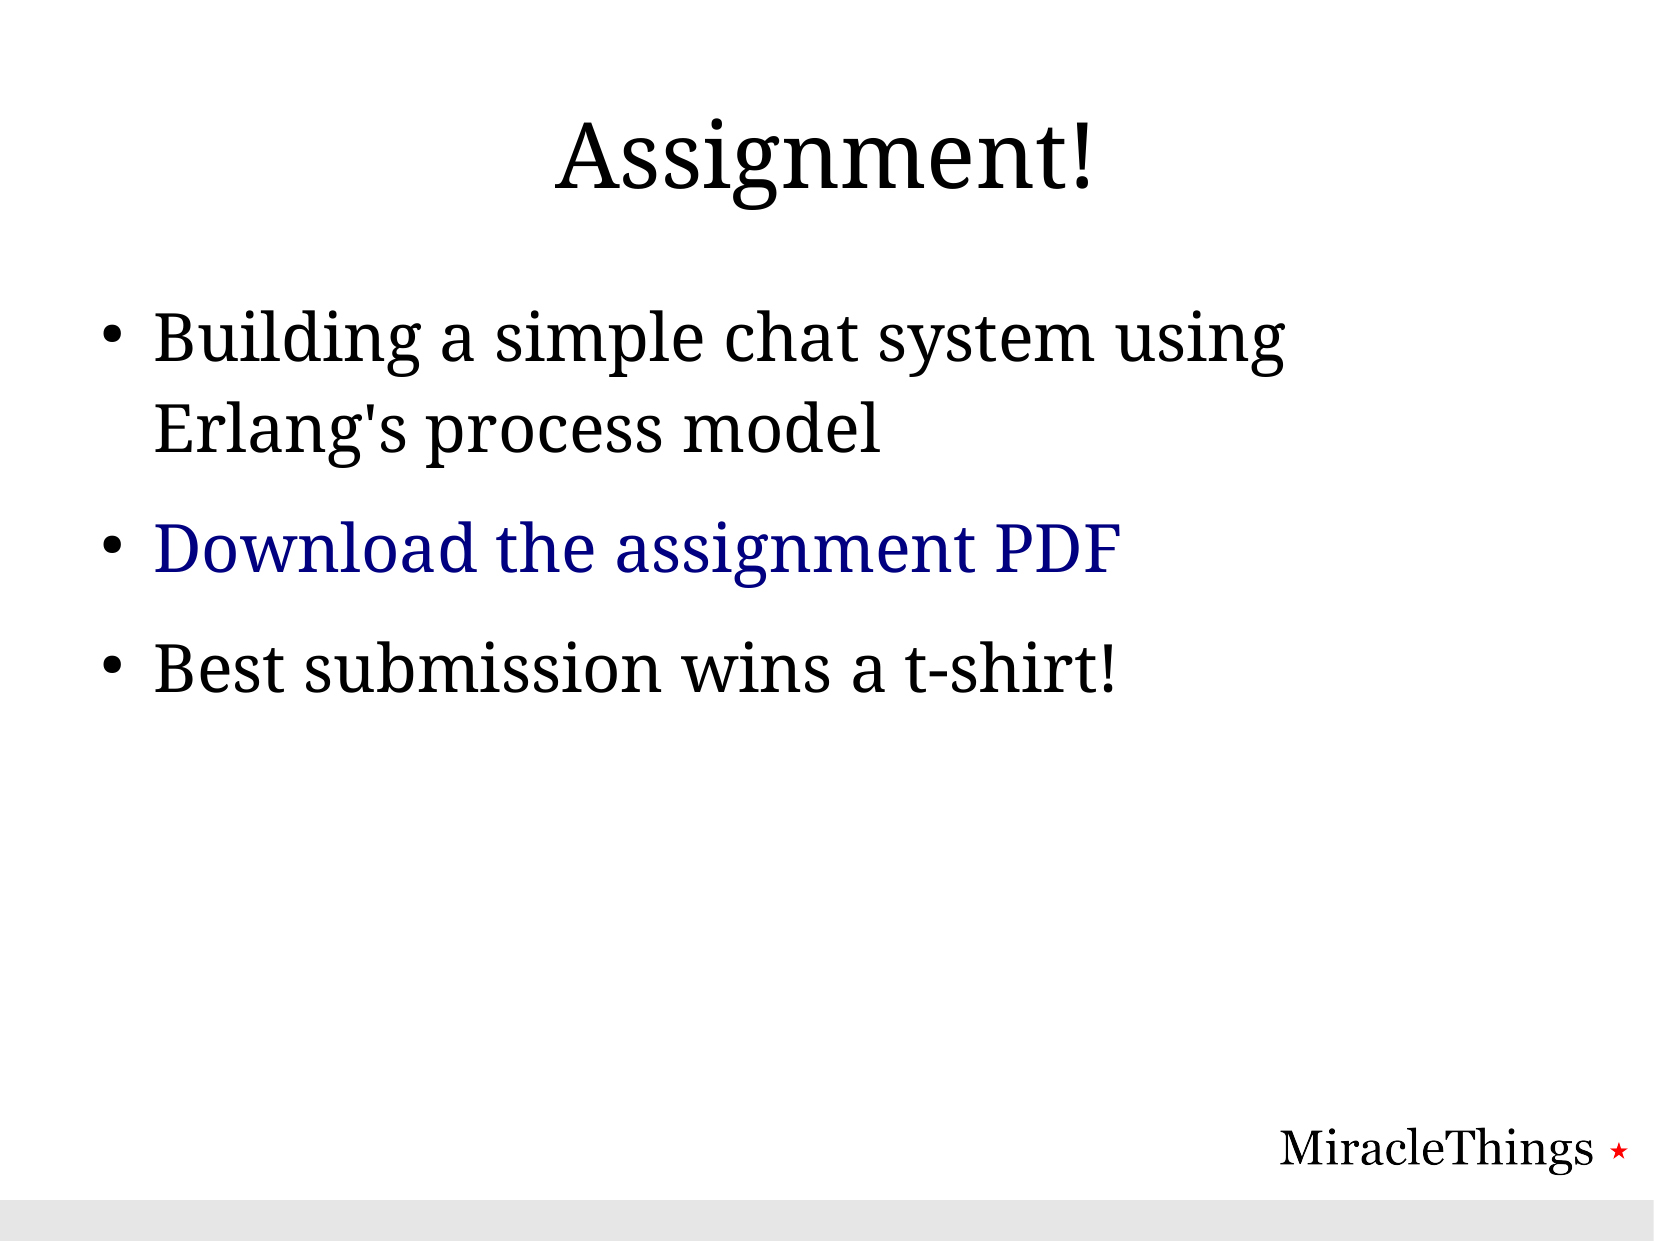

# Assignment!
Building a simple chat system using Erlang's process model
Download the assignment PDF
Best submission wins a t-shirt!